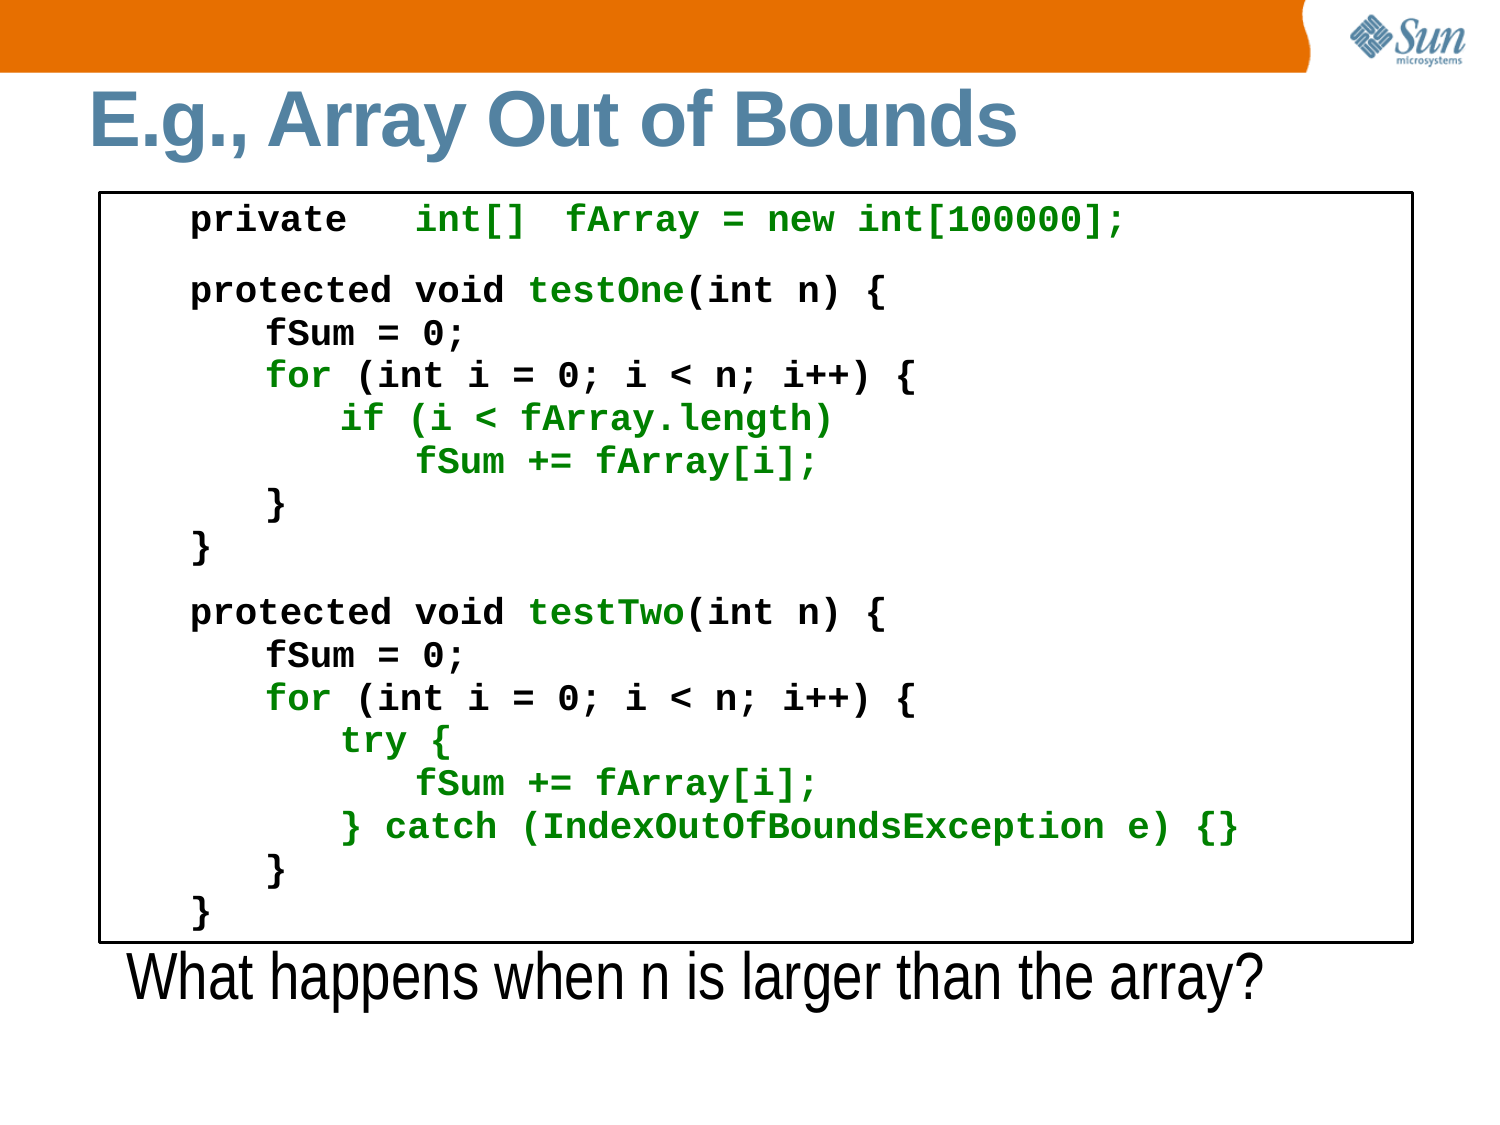

# E.g., Array Out of Bounds
	private	int[] 	fArray = new int[100000];
	protected void testOne(int n) {
		fSum = 0;
		for (int i = 0; i < n; i++) {
			if (i < fArray.length)
				fSum += fArray[i];
		}
	}
	protected void testTwo(int n) {
		fSum = 0;
		for (int i = 0; i < n; i++) {
			try {
				fSum += fArray[i];
			} catch (IndexOutOfBoundsException e) {}
		}
	}
What happens when n is larger than the array?